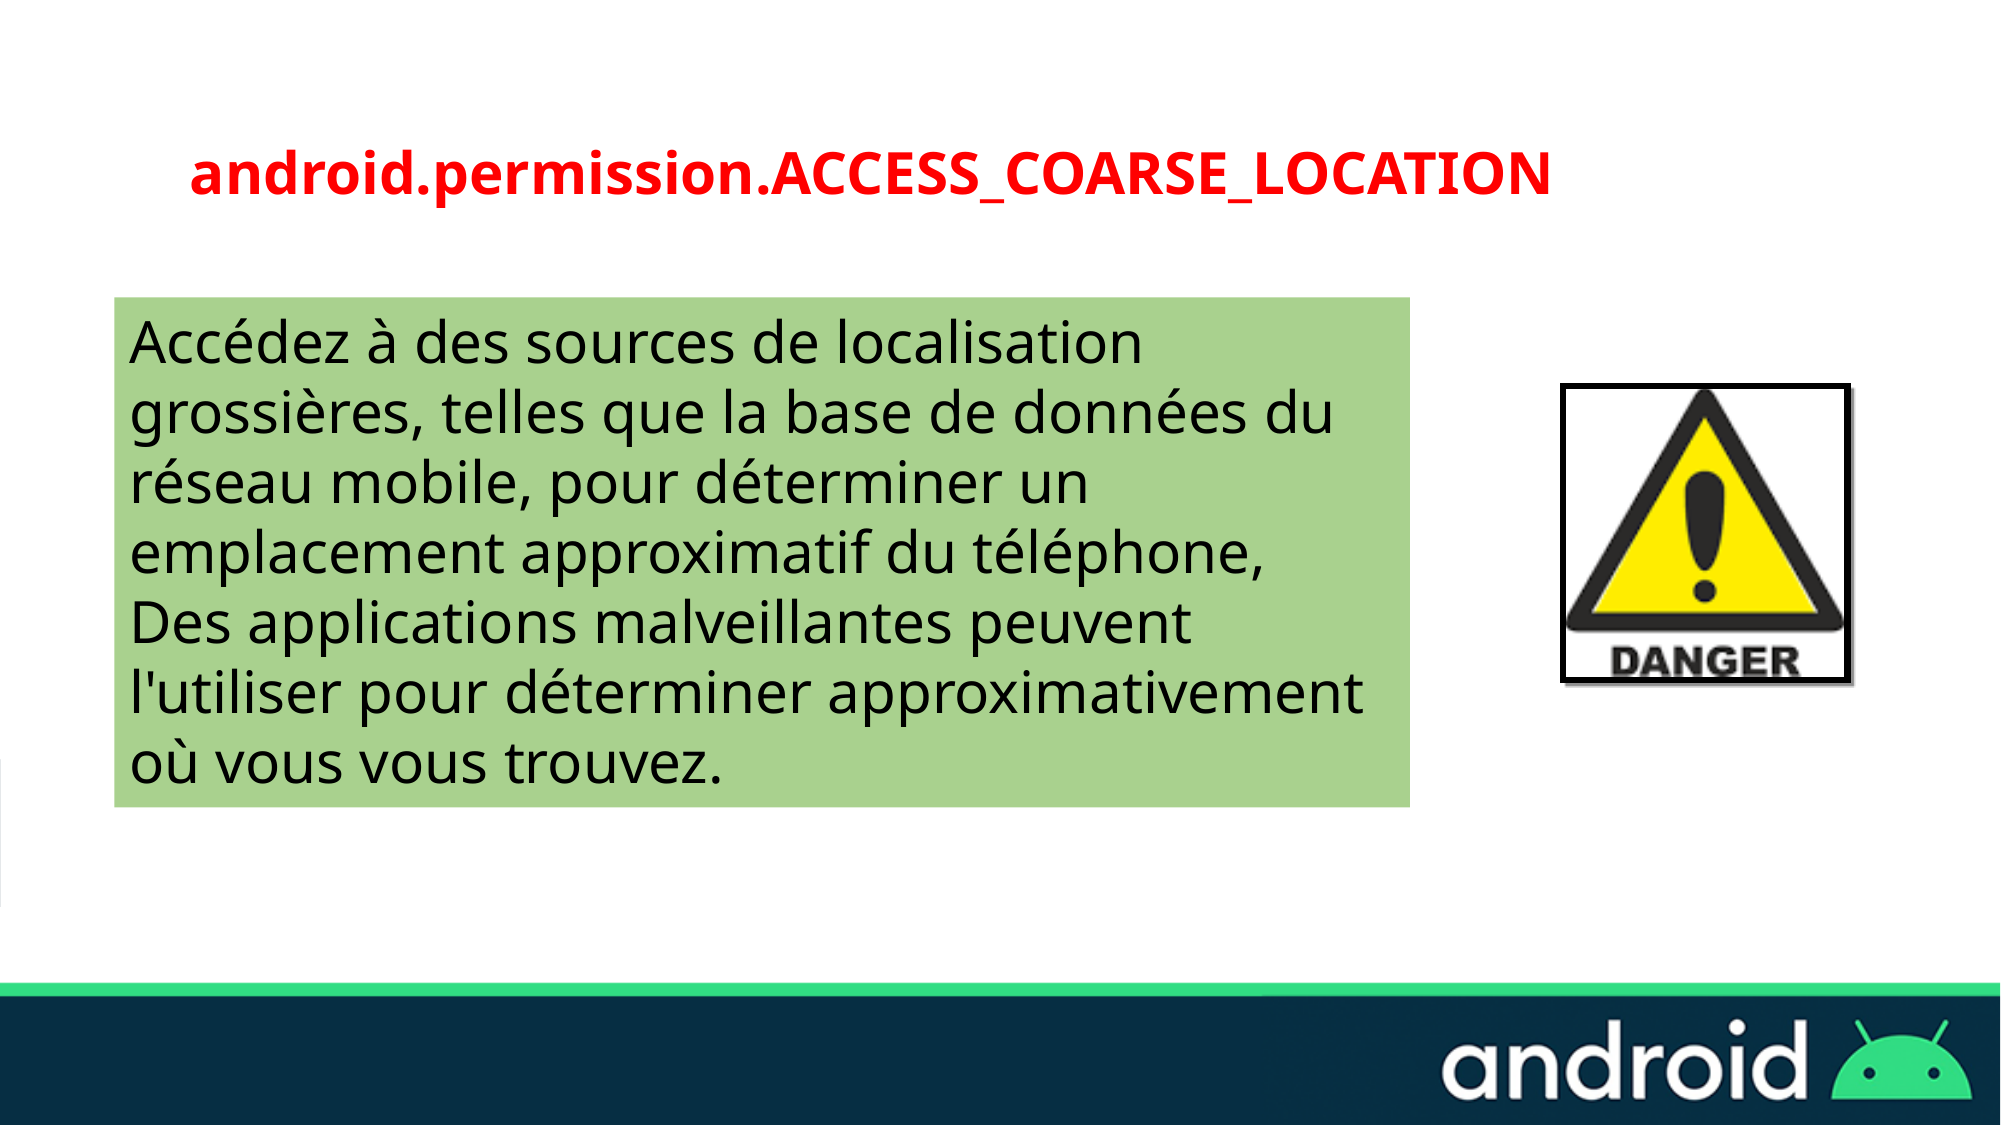

# android.permission.ACCESS_COARSE_LOCATION
Accédez à des sources de localisation grossières, telles que la base de données du réseau mobile, pour déterminer un emplacement approximatif du téléphone, Des applications malveillantes peuvent l'utiliser pour déterminer approximativement où vous vous trouvez.